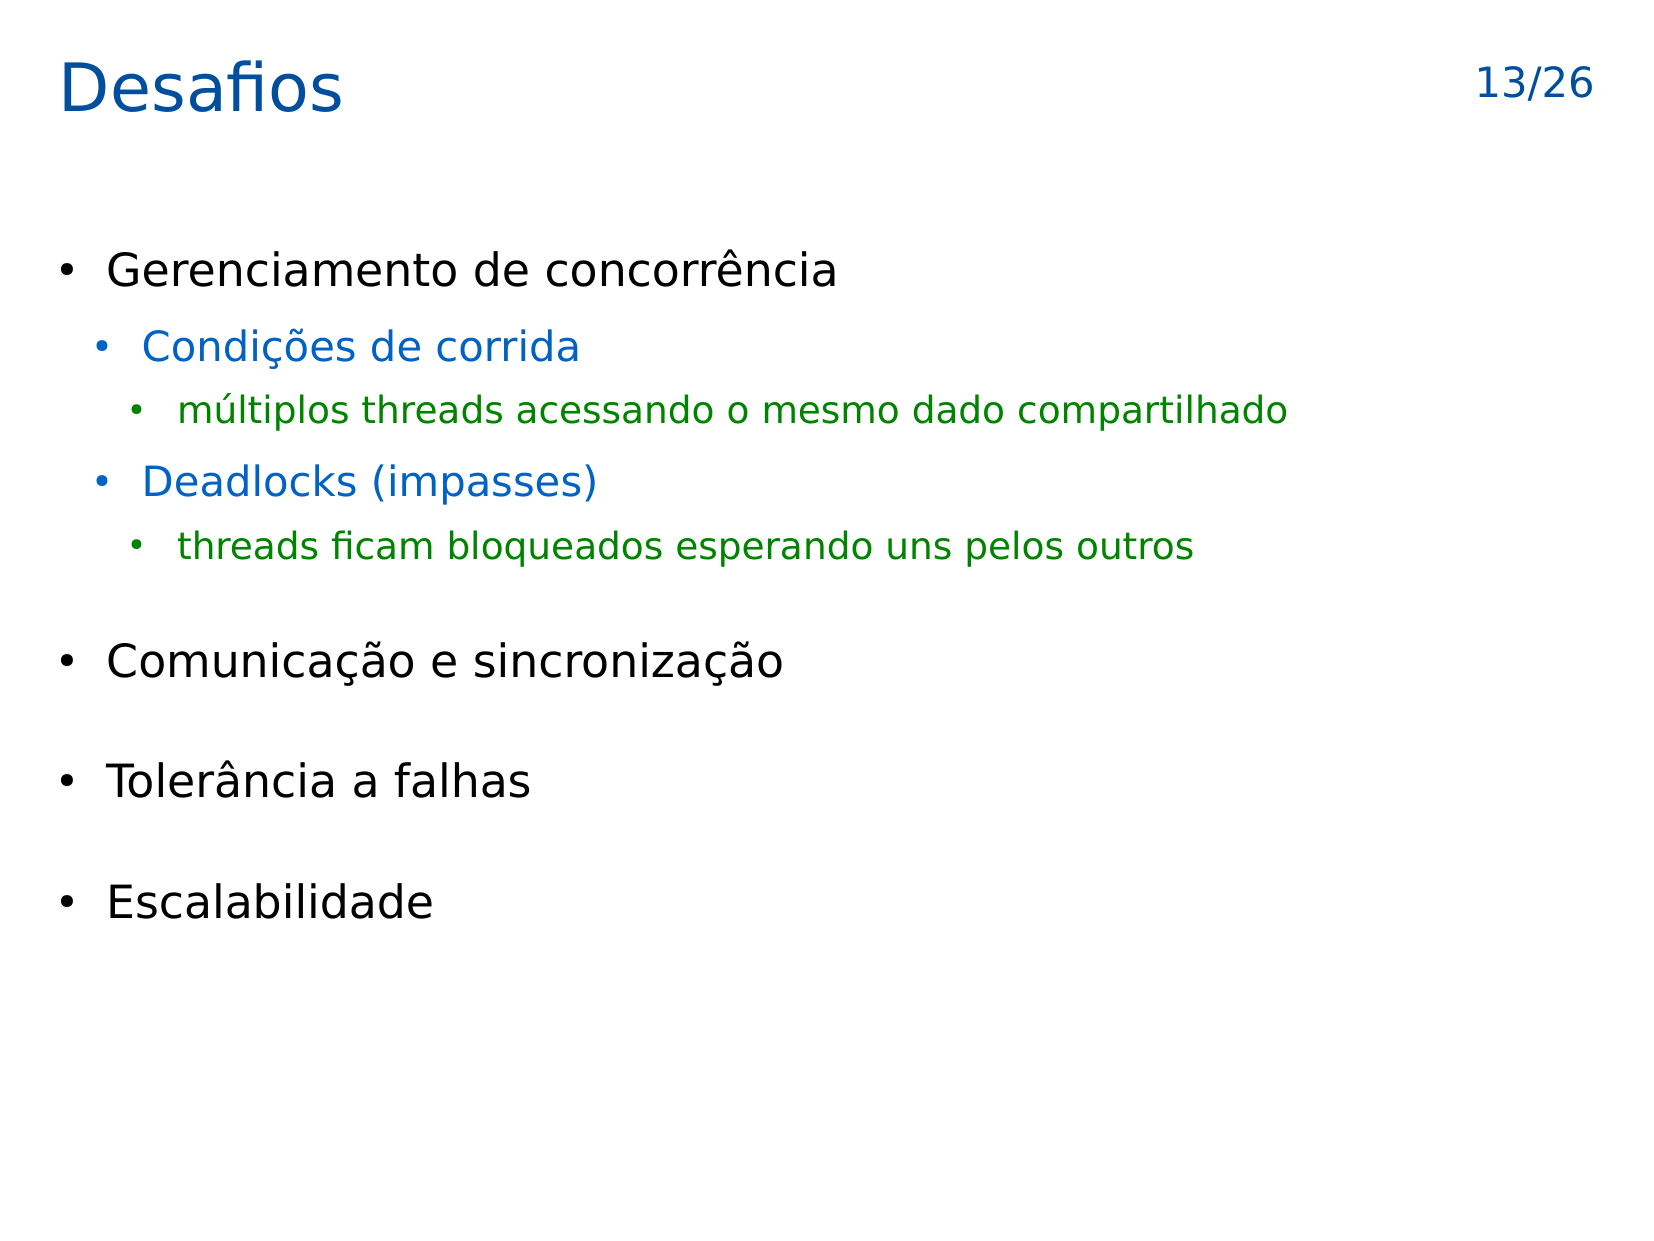

# Desafios
13
Gerenciamento de concorrência
Condições de corrida
múltiplos threads acessando o mesmo dado compartilhado
Deadlocks (impasses)
threads ficam bloqueados esperando uns pelos outros
Comunicação e sincronização
Tolerância a falhas
Escalabilidade